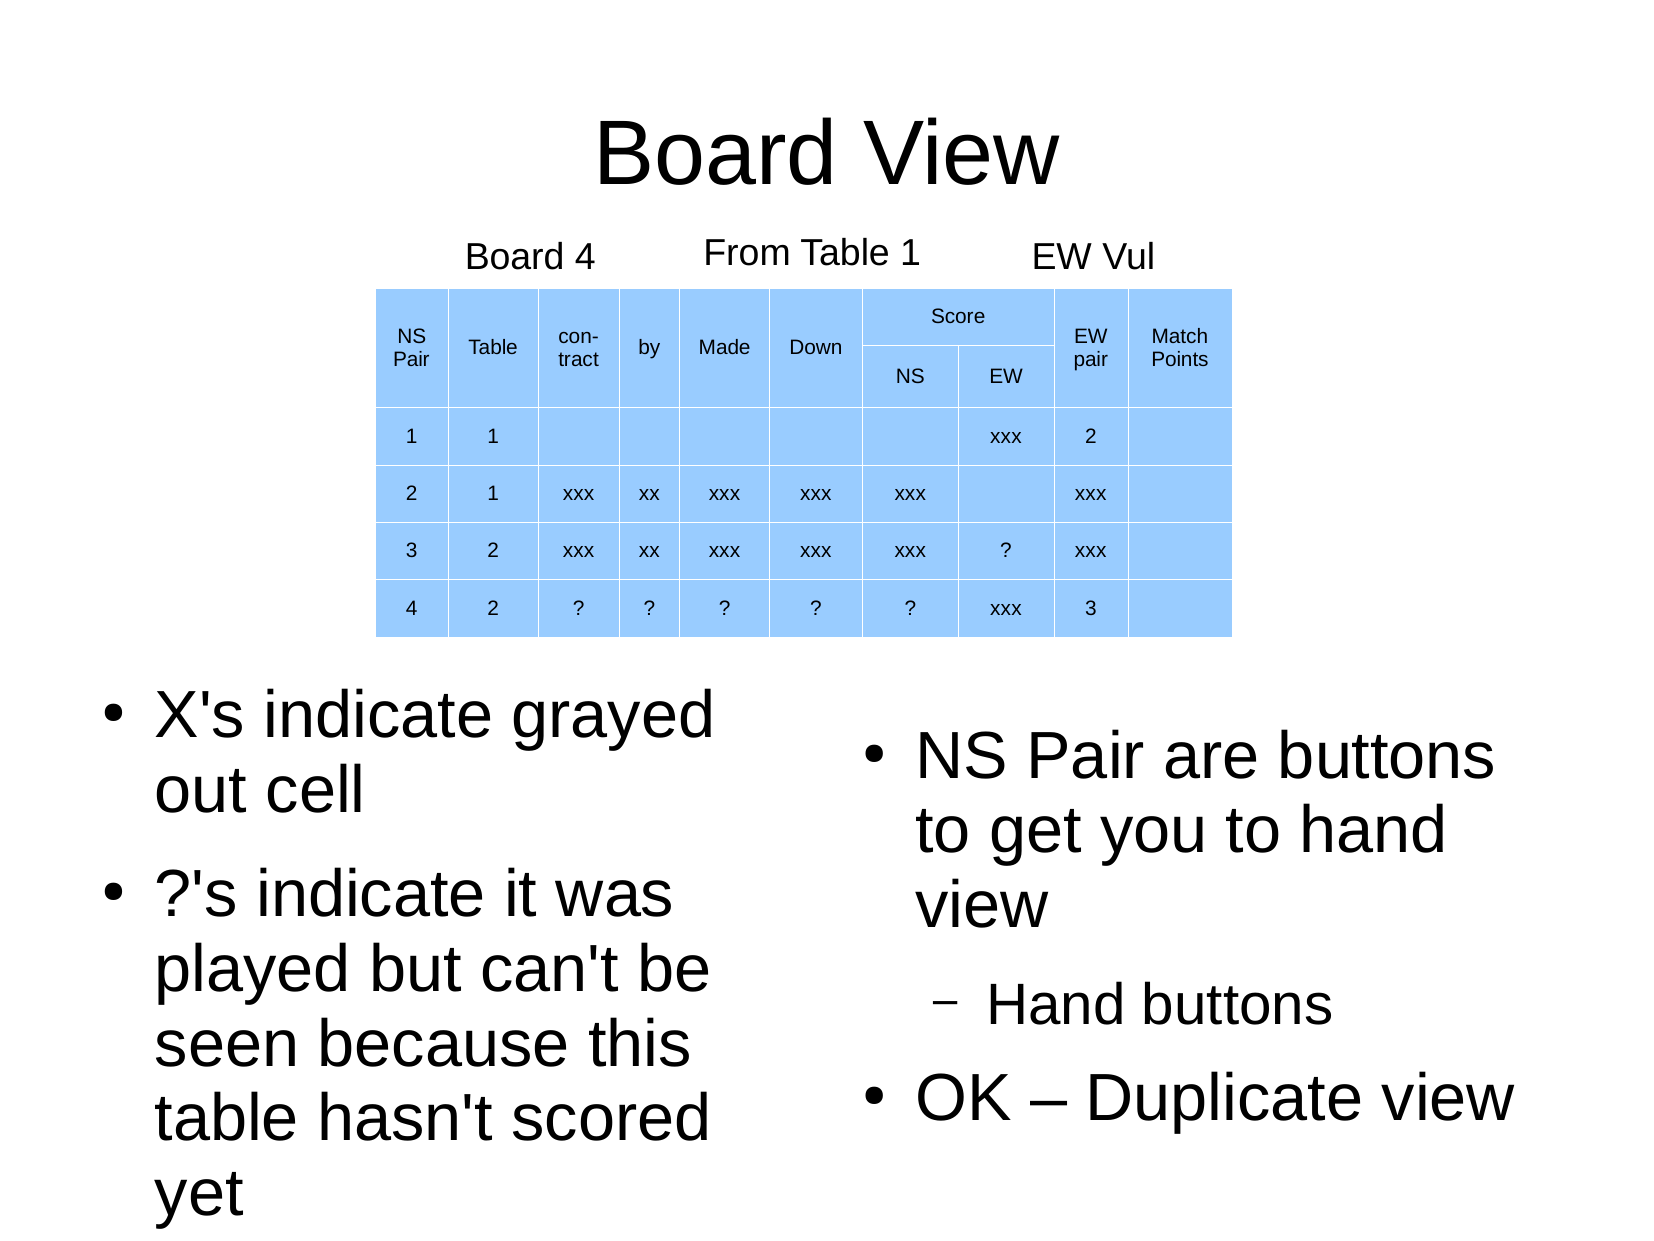

# Board View
From Table 1
Board 4
EW Vul
| NS Pair | Table | con-tract | by | Made | Down | Score | | EW pair | Match Points |
| --- | --- | --- | --- | --- | --- | --- | --- | --- | --- |
| | | | | | | NS | EW | | |
| 1 | 1 | | | | | | xxx | 2 | |
| 2 | 1 | xxx | xx | xxx | xxx | xxx | | xxx | |
| 3 | 2 | xxx | xx | xxx | xxx | xxx | ? | xxx | |
| 4 | 2 | ? | ? | ? | ? | ? | xxx | 3 | |
X's indicate grayed out cell
?'s indicate it was played but can't be seen because this table hasn't scored yet
NS Pair are buttons to get you to hand view
Hand buttons
OK – Duplicate view